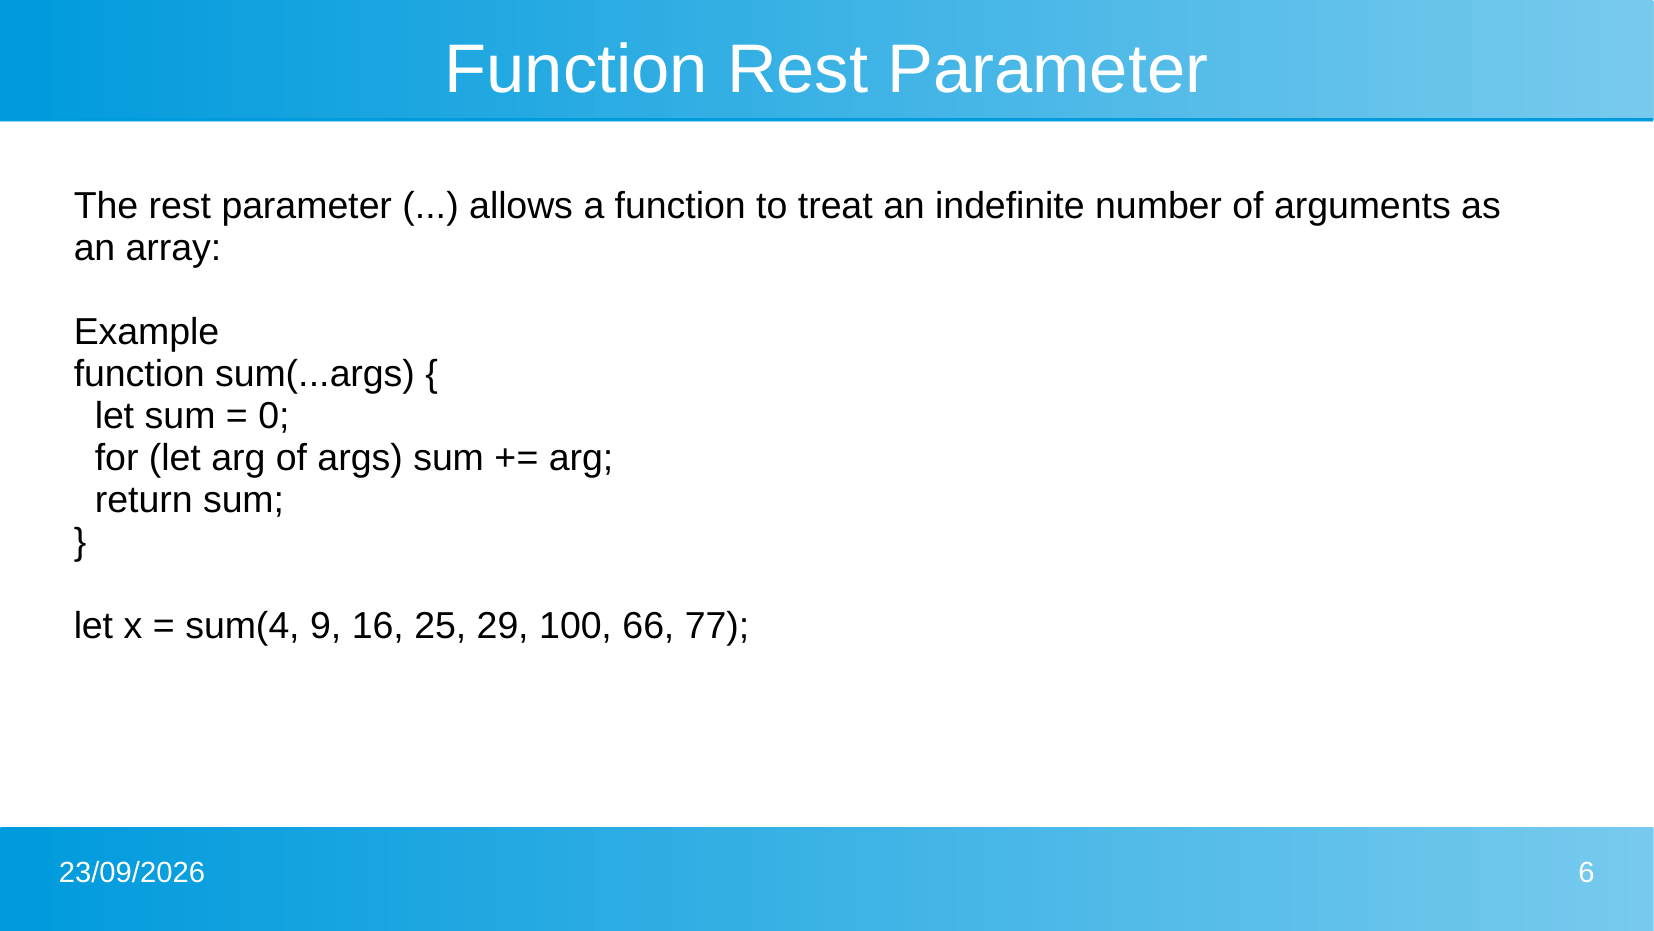

# Function Rest Parameter
The rest parameter (...) allows a function to treat an indefinite number of arguments as an array:
Example
function sum(...args) {
 let sum = 0;
 for (let arg of args) sum += arg;
 return sum;
}
let x = sum(4, 9, 16, 25, 29, 100, 66, 77);
6